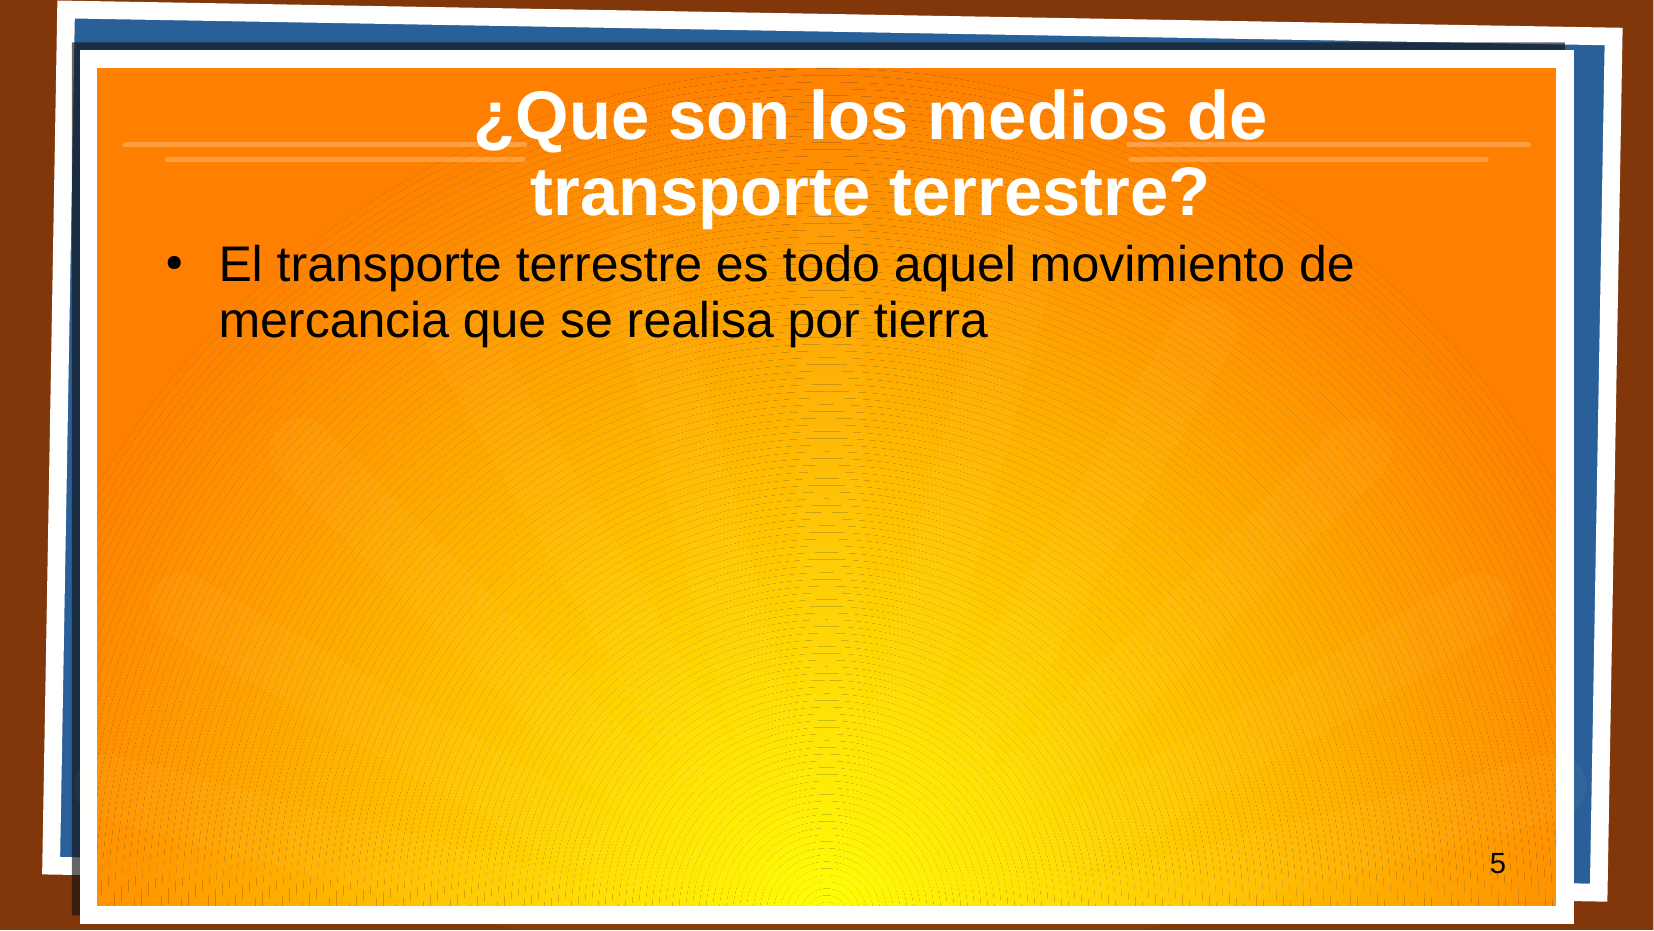

# ¿Que son los medios de transporte terrestre?
El transporte terrestre es todo aquel movimiento de mercancia que se realisa por tierra
5